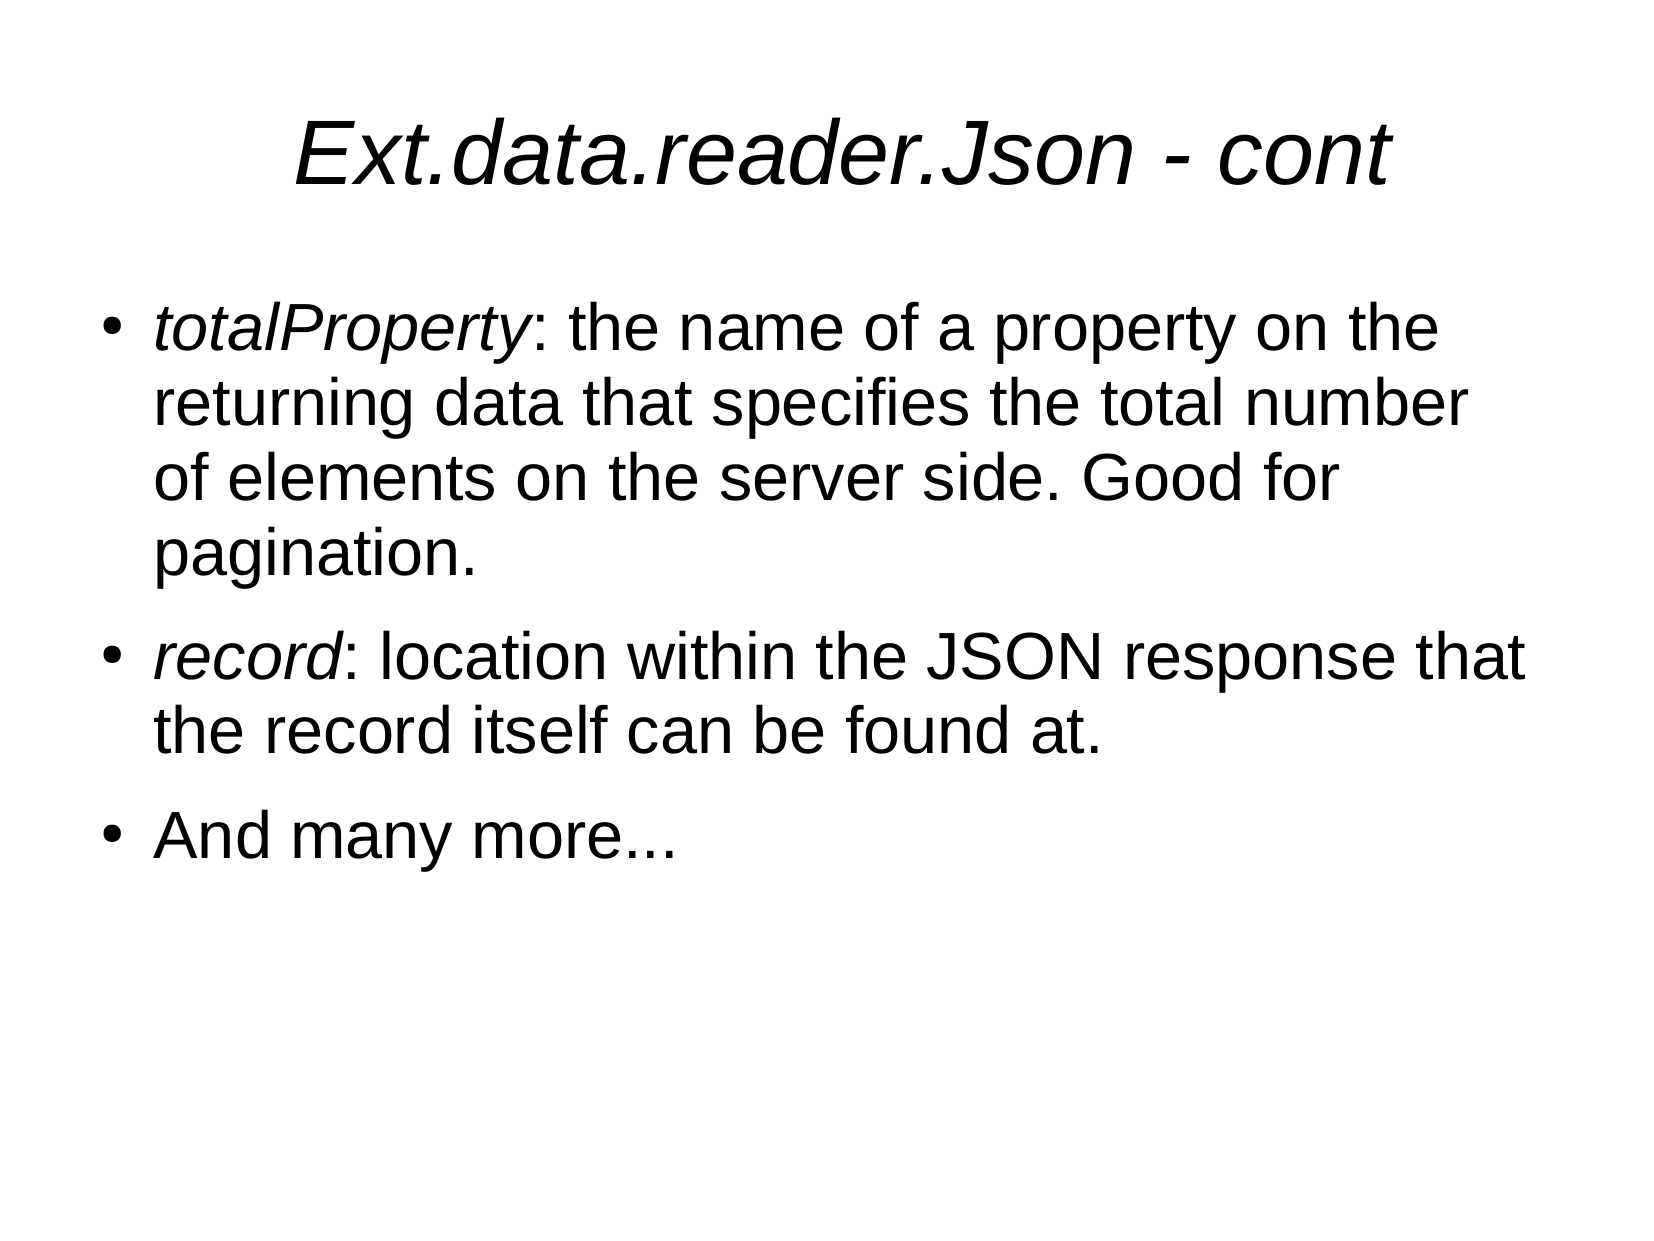

# Ext.data.reader.Json - cont
totalProperty: the name of a property on the returning data that specifies the total number of elements on the server side. Good for pagination.
record: location within the JSON response that the record itself can be found at.
And many more...